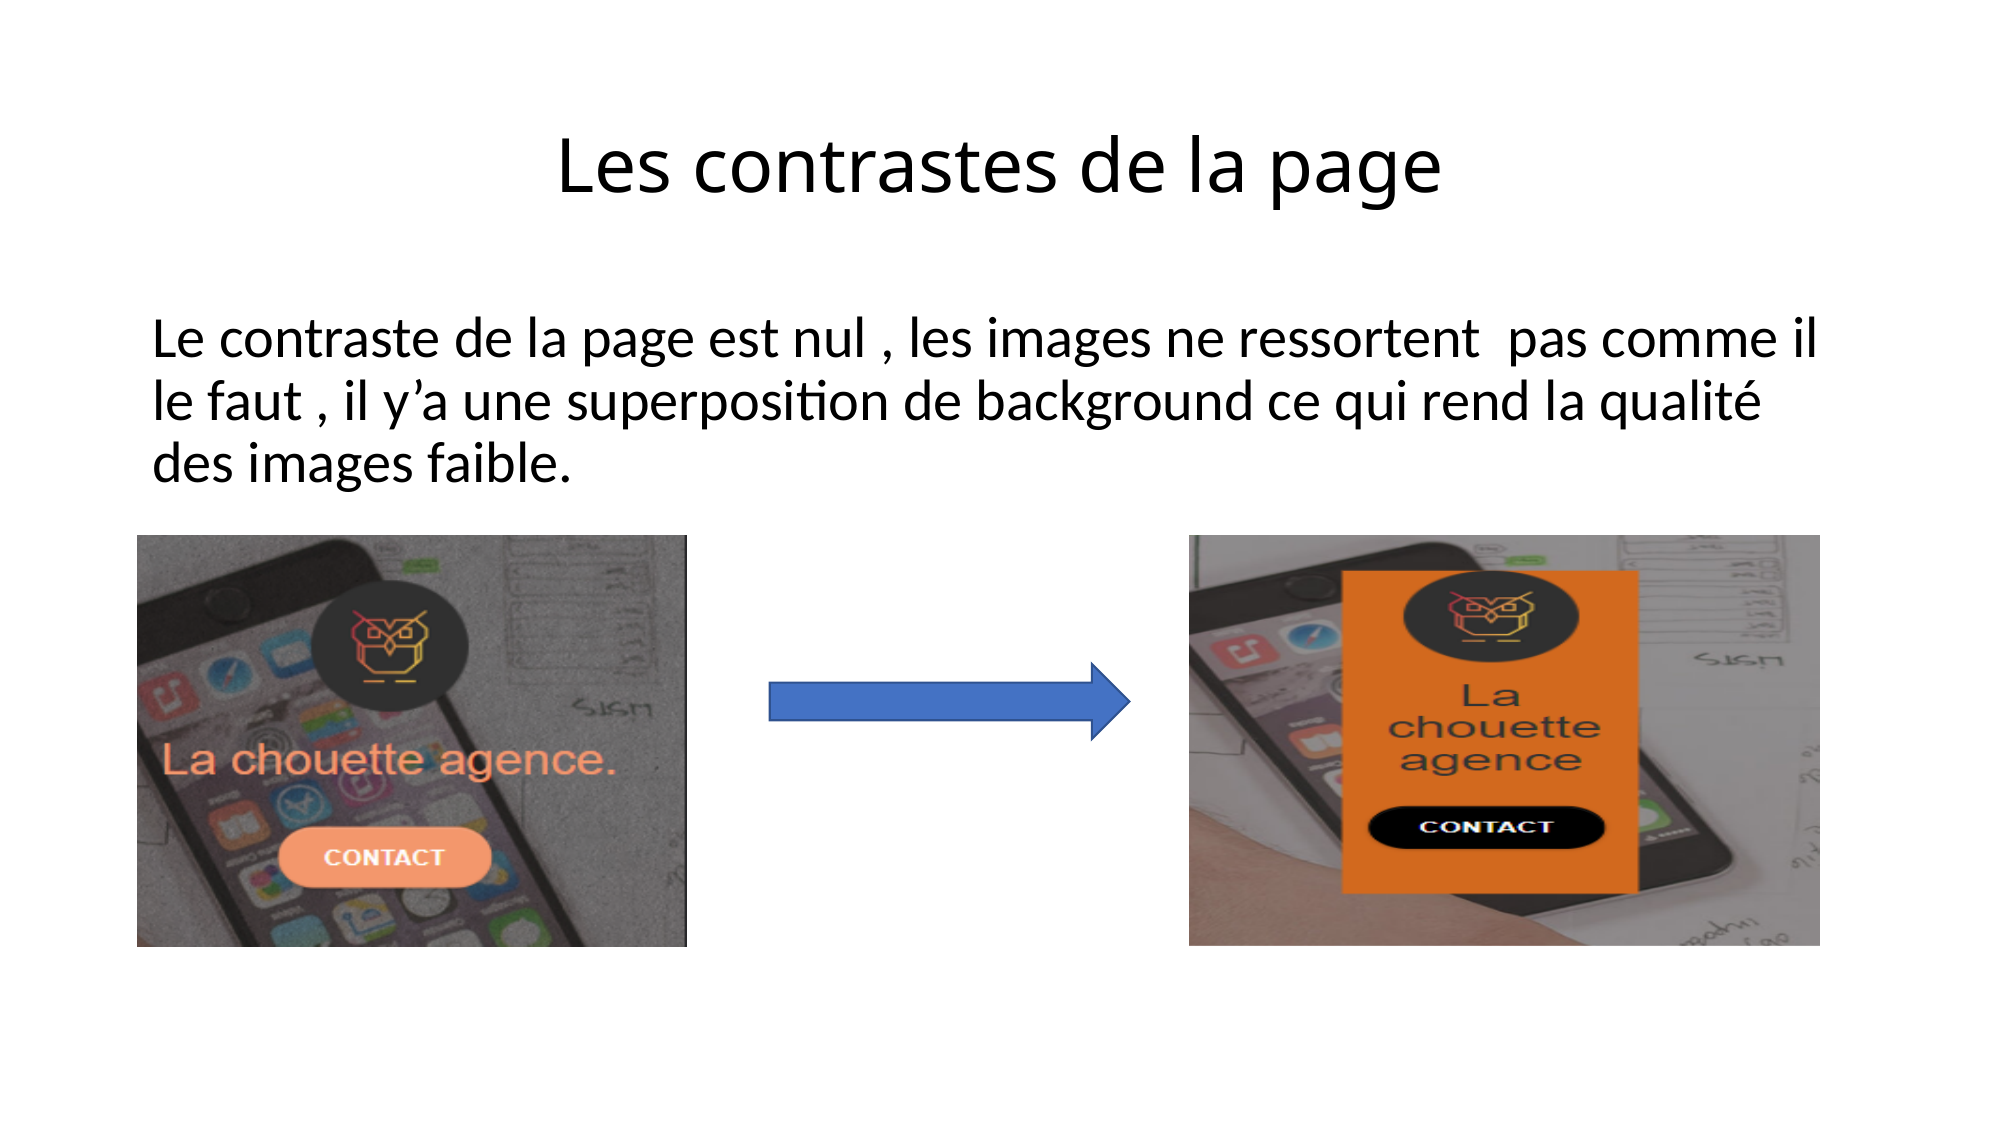

# Les contrastes de la page
Le contraste de la page est nul , les images ne ressortent pas comme il le faut , il y’a une superposition de background ce qui rend la qualité des images faible.